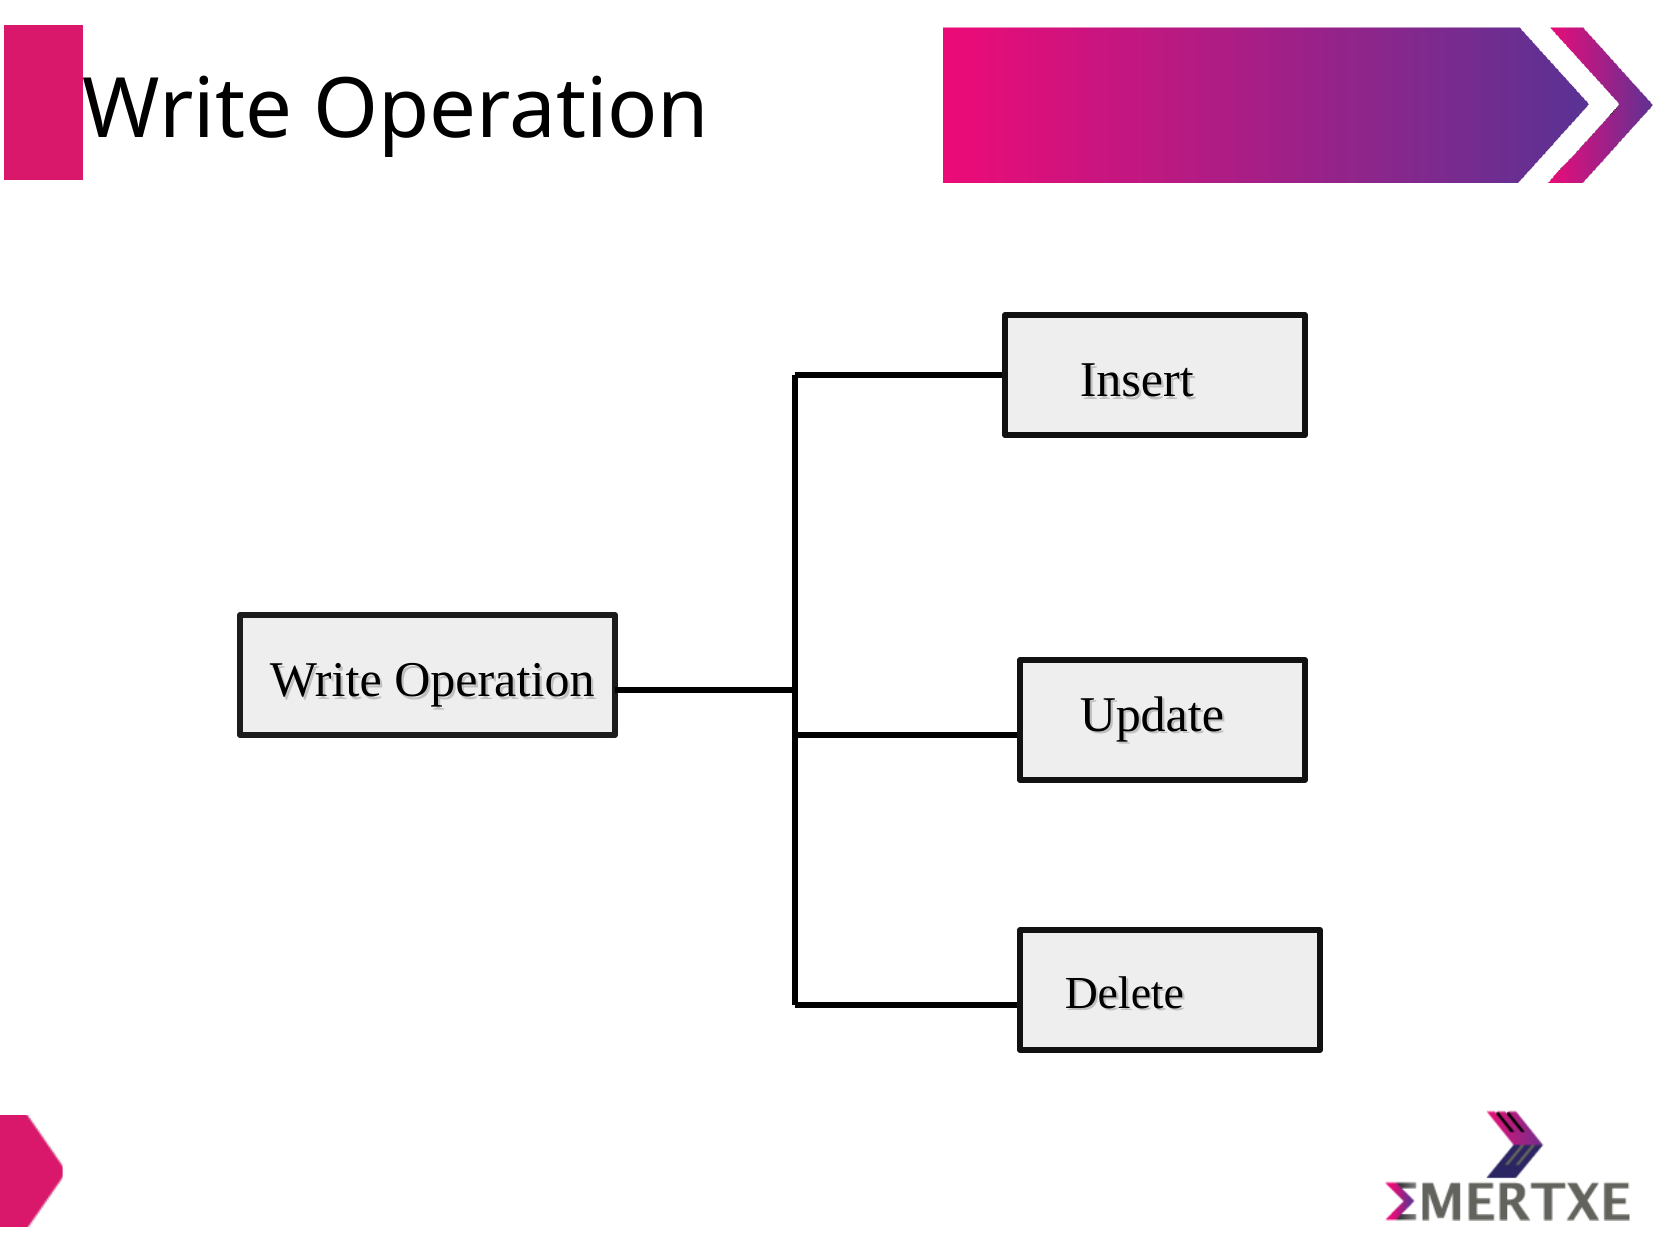

# Write Operation
Insert
Write Operation
Update
Delete